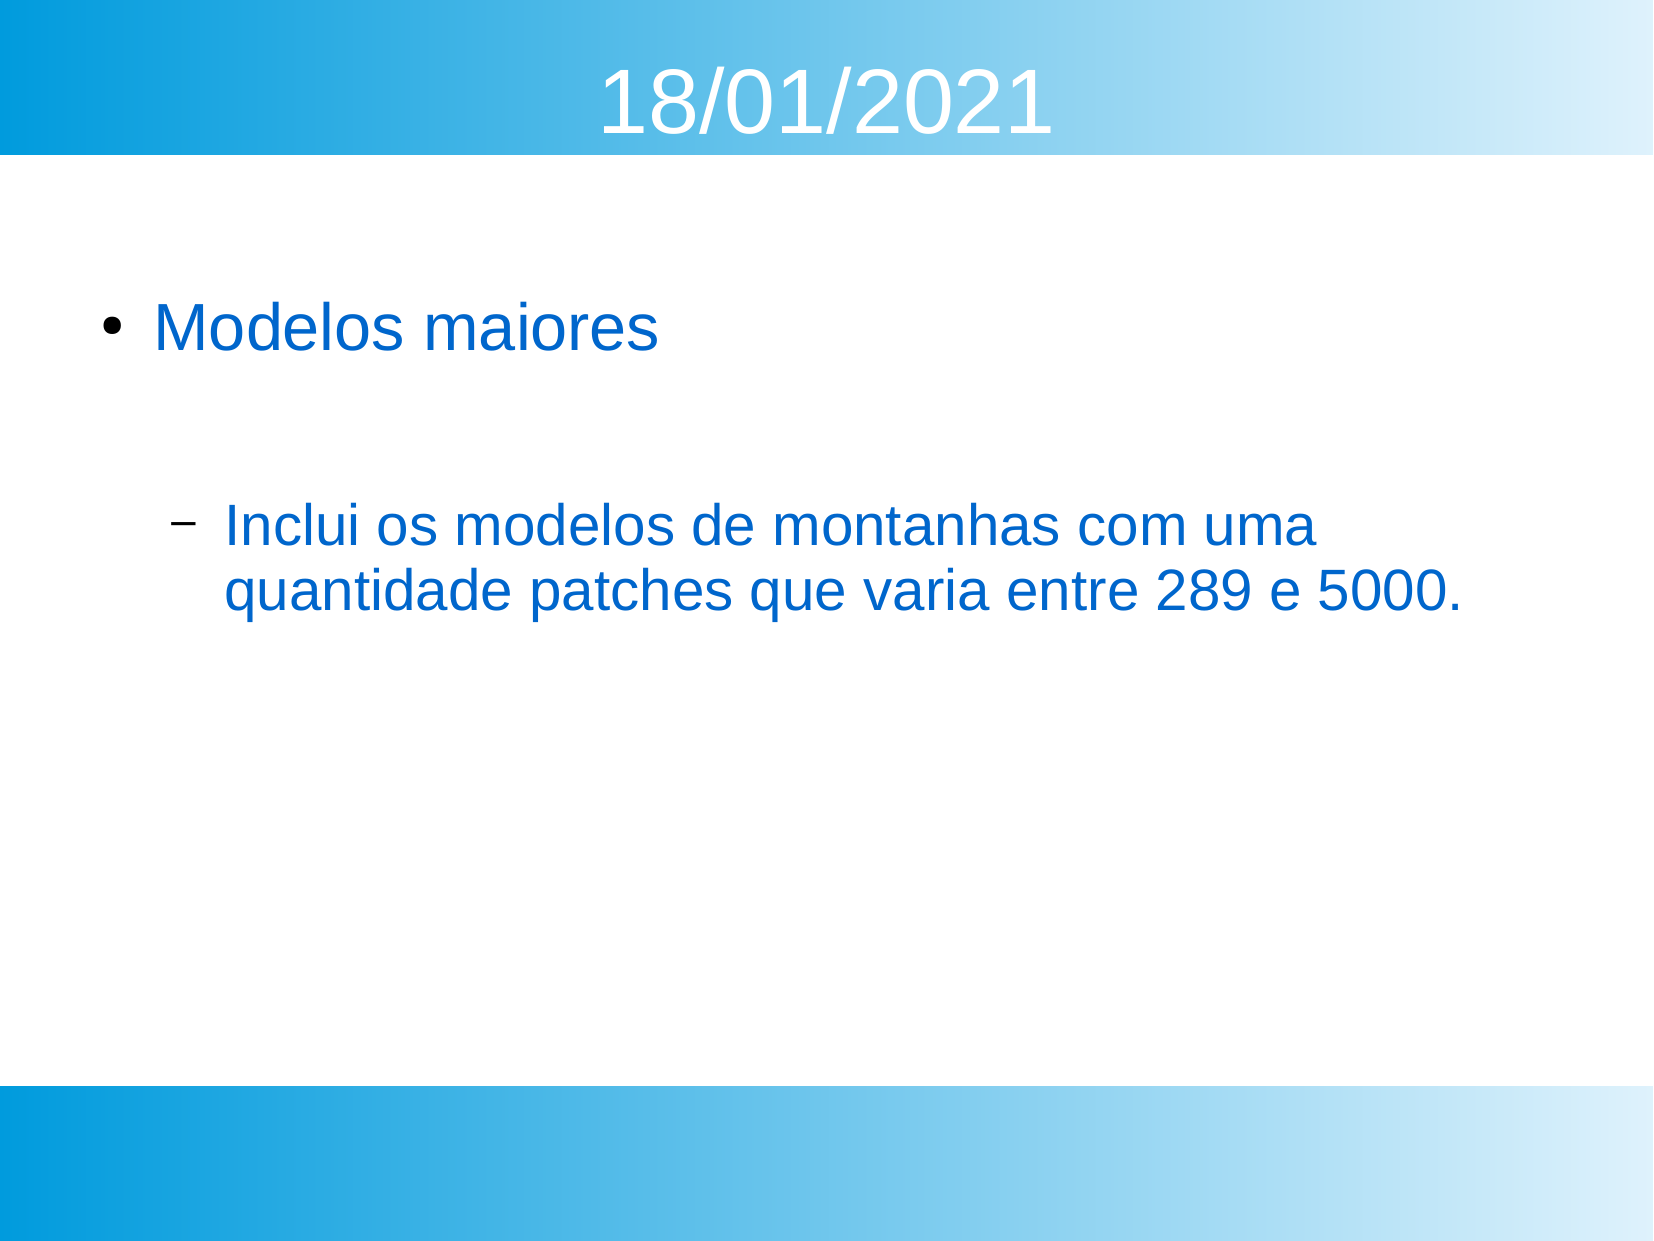

# 18/01/2021
Modelos maiores
Inclui os modelos de montanhas com uma quantidade patches que varia entre 289 e 5000.